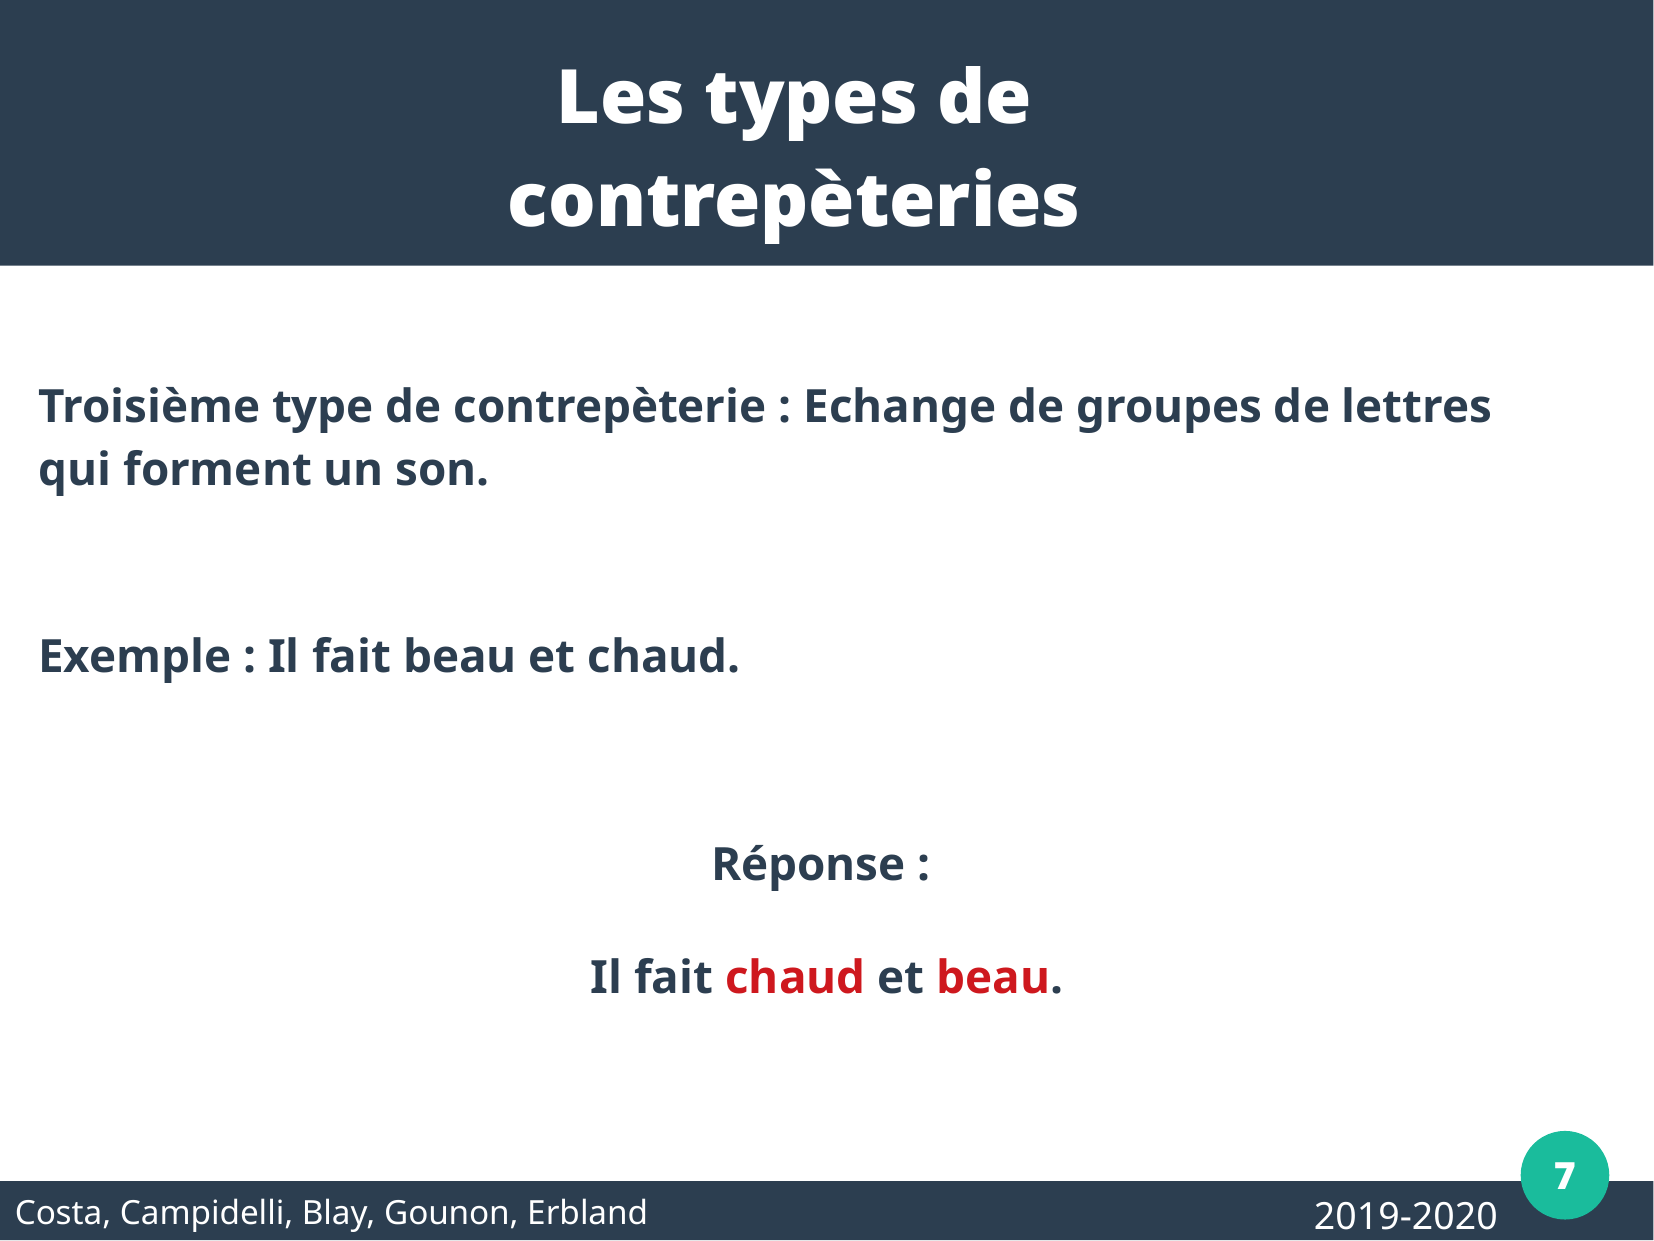

# Les types de contrepèteries
Troisième type de contrepèterie : Echange de groupes de lettres qui forment un son.
Exemple : Il fait beau et chaud.
Réponse :
Il fait chaud et beau.
7
Costa, Campidelli, Blay, Gounon, Erbland
2019-2020